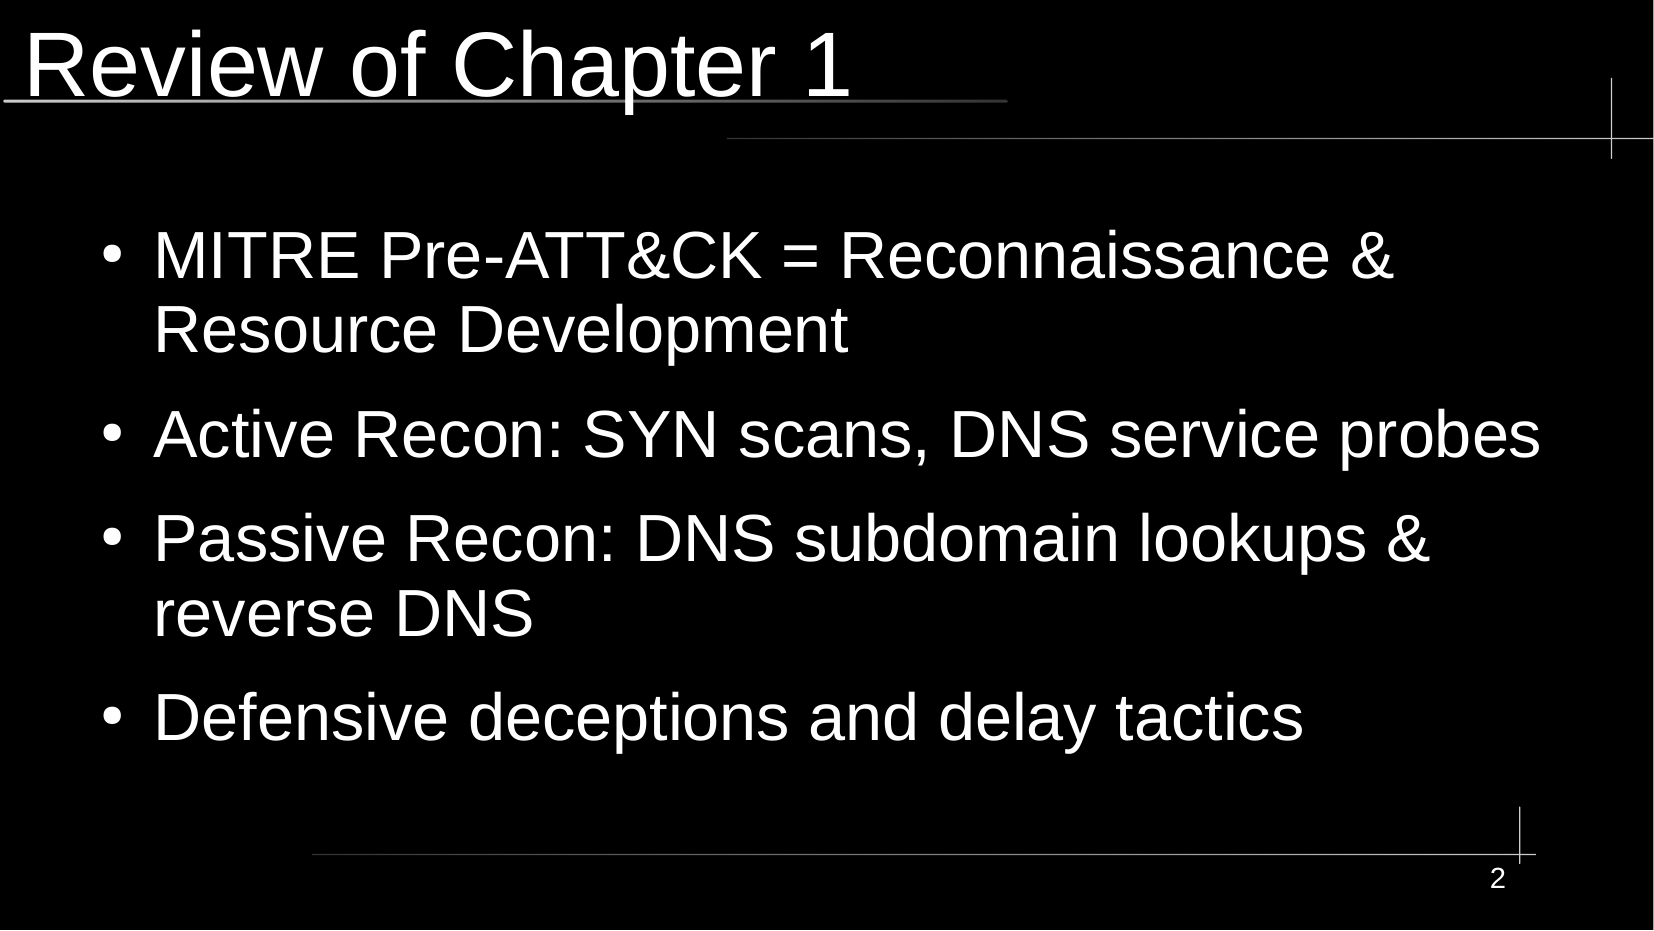

# Review of Chapter 1
MITRE Pre-ATT&CK = Reconnaissance & Resource Development
Active Recon: SYN scans, DNS service probes
Passive Recon: DNS subdomain lookups & reverse DNS
Defensive deceptions and delay tactics
2